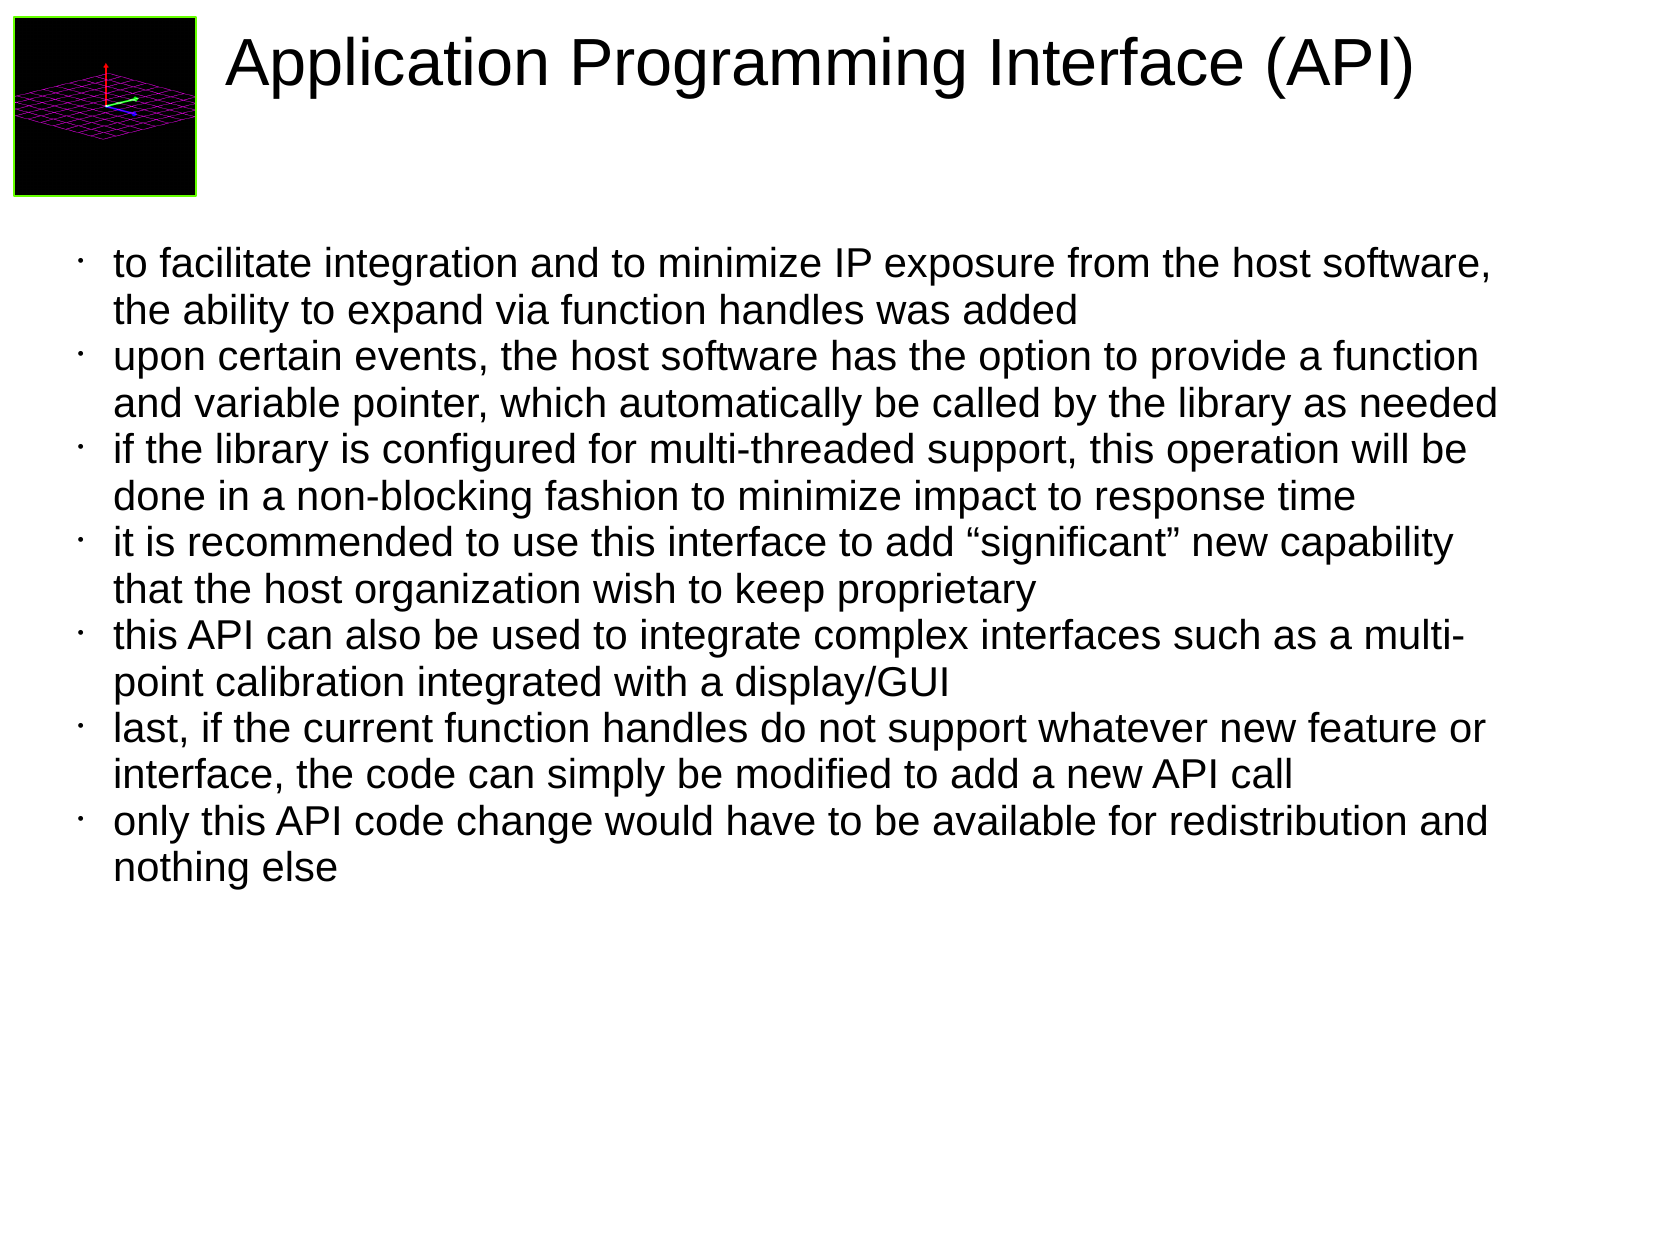

# Application Programming Interface (API)
to facilitate integration and to minimize IP exposure from the host software, the ability to expand via function handles was added
upon certain events, the host software has the option to provide a function and variable pointer, which automatically be called by the library as needed
if the library is configured for multi-threaded support, this operation will be done in a non-blocking fashion to minimize impact to response time
it is recommended to use this interface to add “significant” new capability that the host organization wish to keep proprietary
this API can also be used to integrate complex interfaces such as a multi-point calibration integrated with a display/GUI
last, if the current function handles do not support whatever new feature or interface, the code can simply be modified to add a new API call
only this API code change would have to be available for redistribution and nothing else